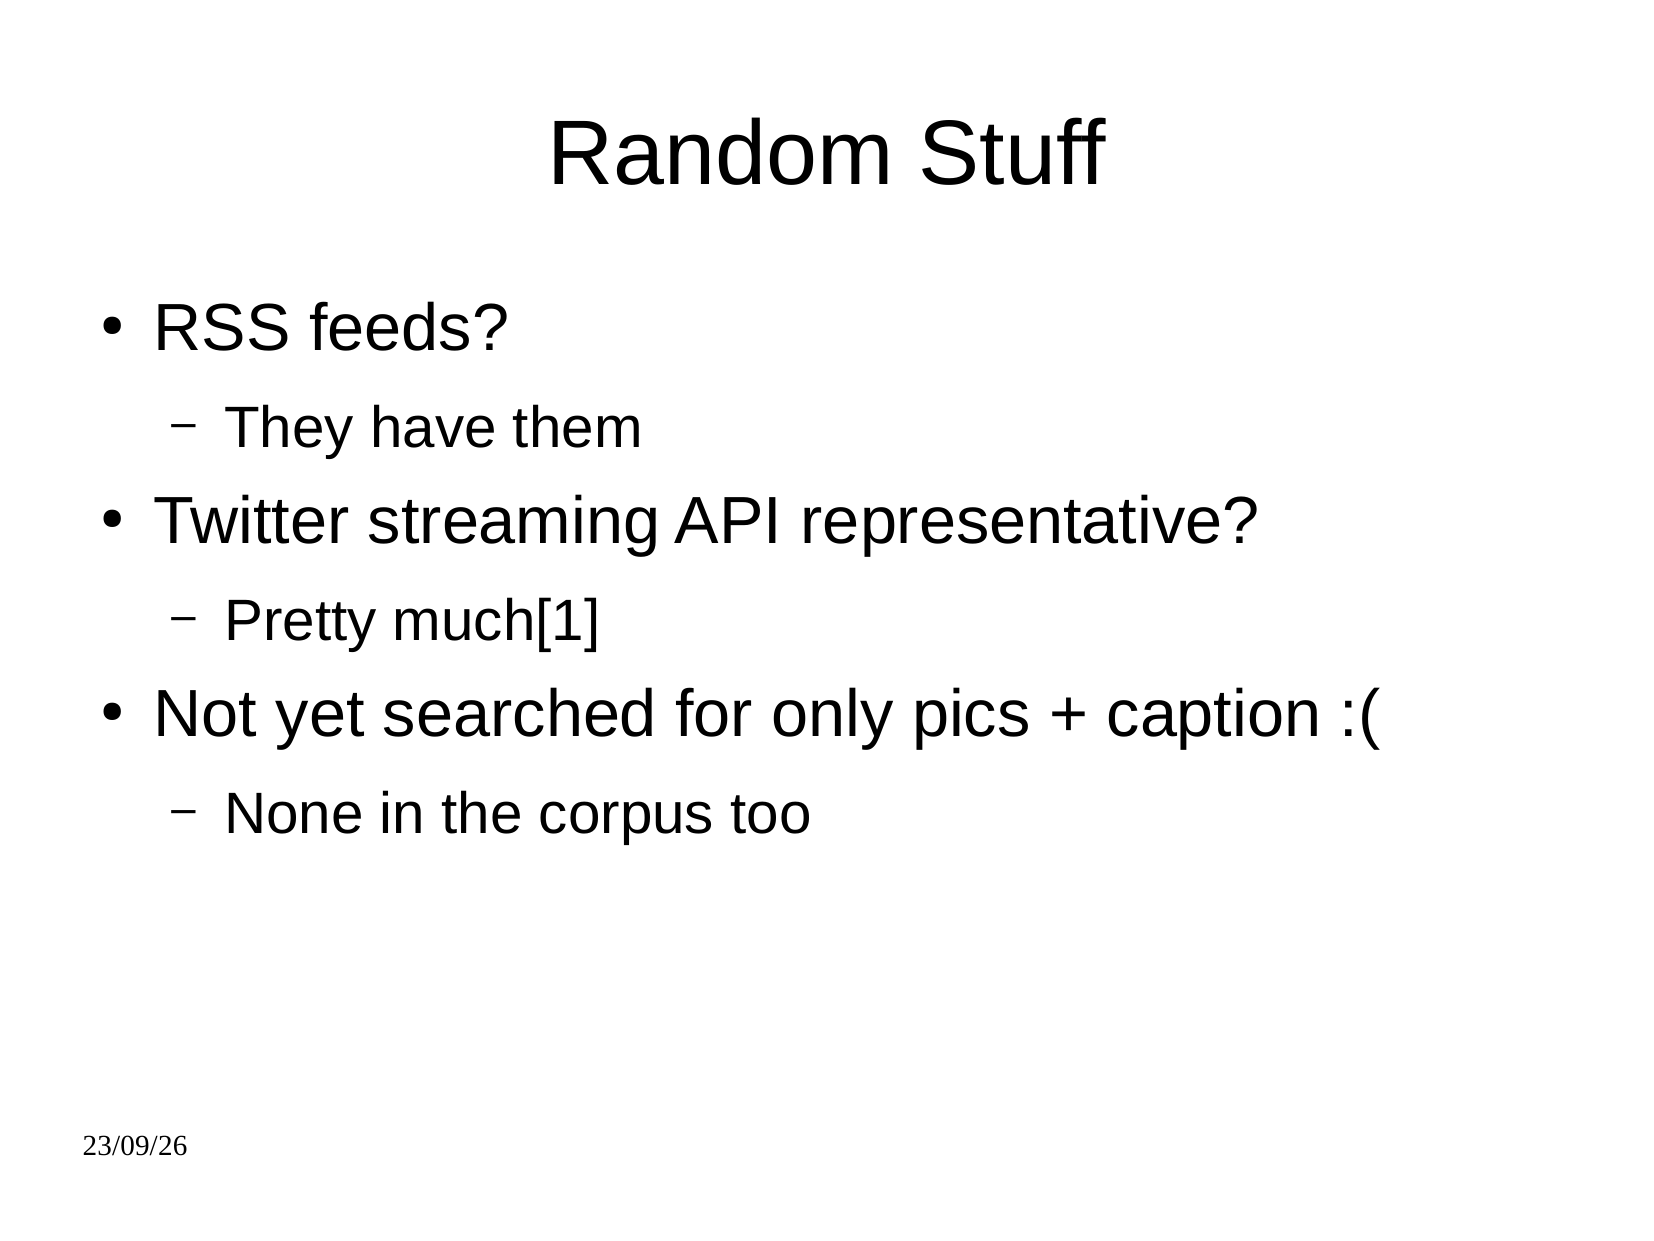

# Random Stuff
RSS feeds?
They have them
Twitter streaming API representative?
Pretty much[1]
Not yet searched for only pics + caption :(
None in the corpus too